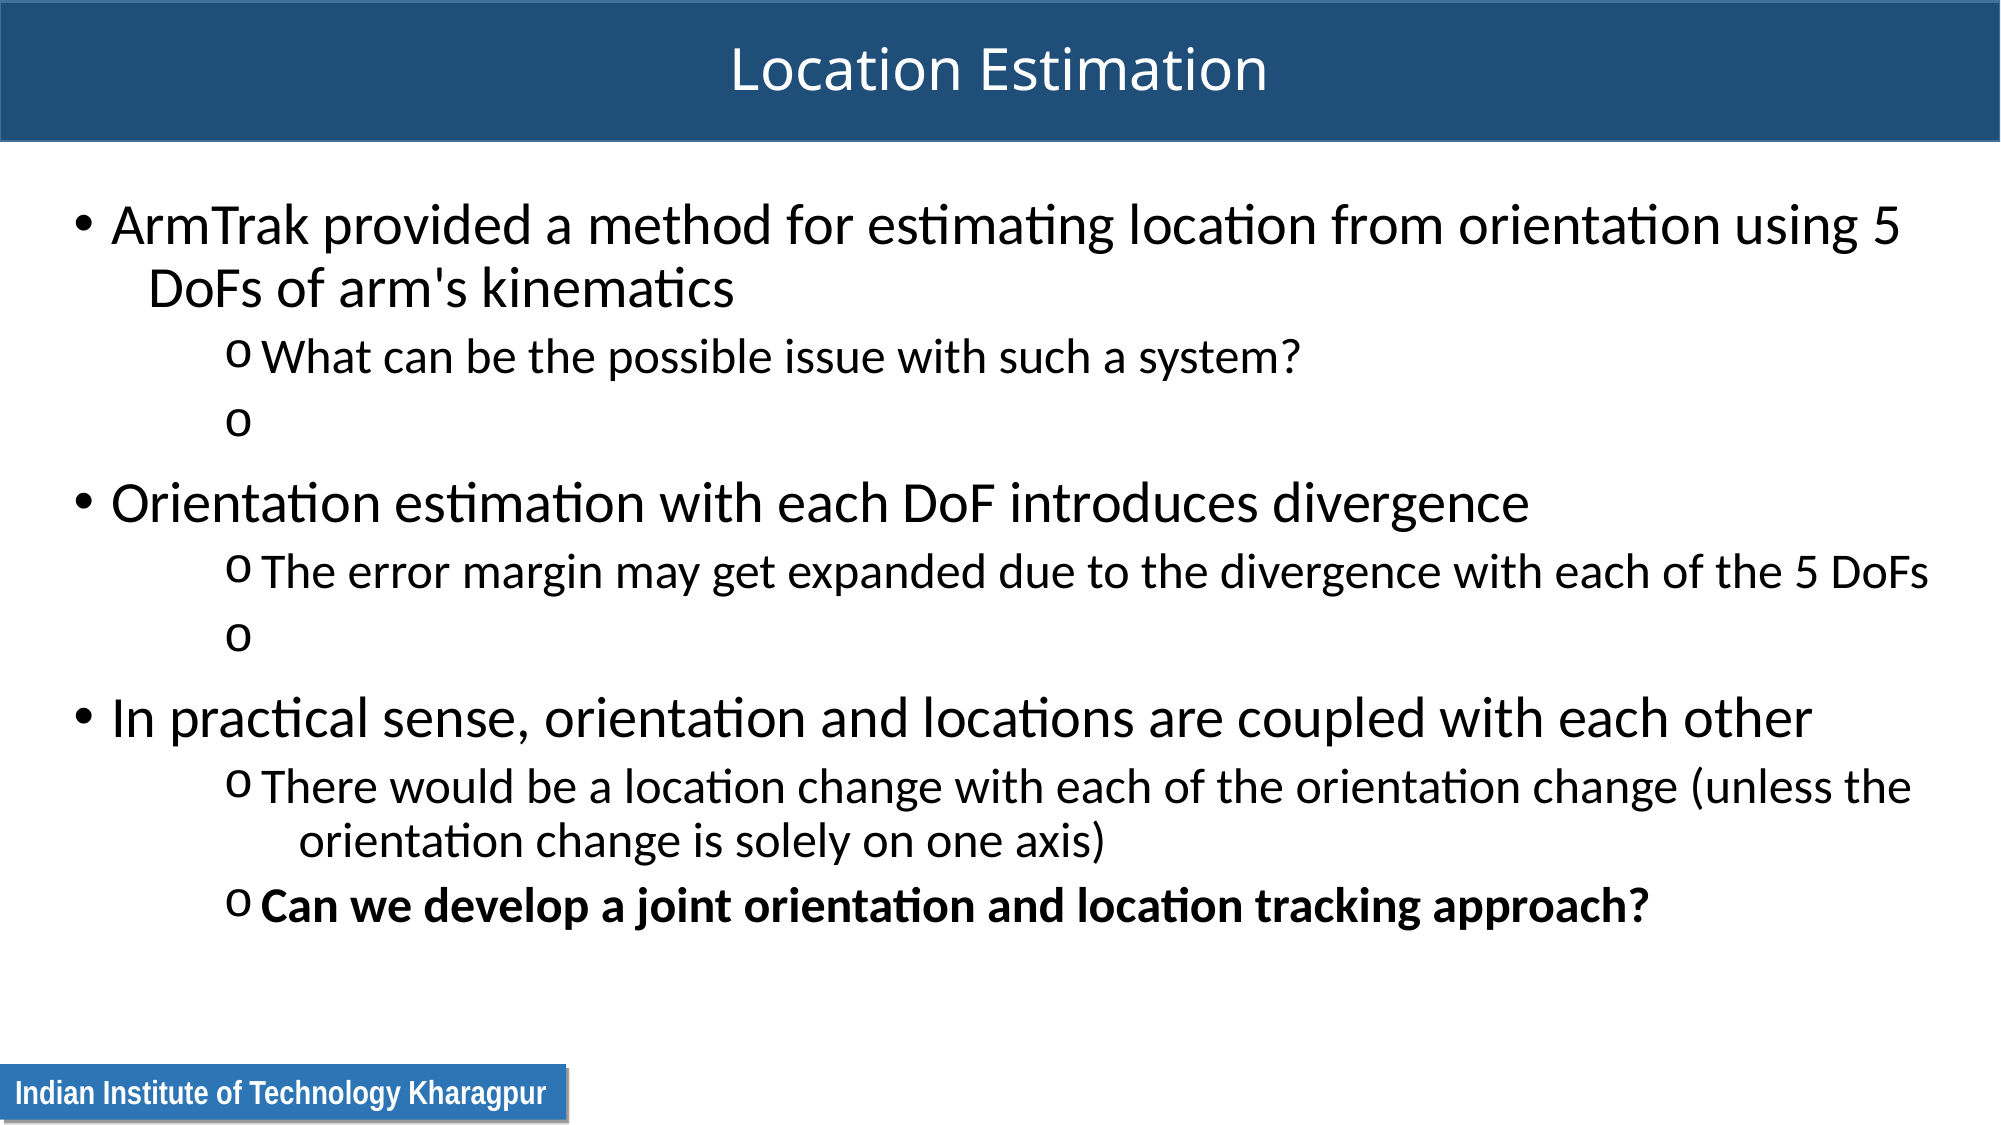

Location Estimation
# ArmTrak provided a method for estimating location from orientation using 5 DoFs of arm's kinematics
What can be the possible issue with such a system?
Orientation estimation with each DoF introduces divergence
The error margin may get expanded due to the divergence with each of the 5 DoFs
In practical sense, orientation and locations are coupled with each other
There would be a location change with each of the orientation change (unless the orientation change is solely on one axis)
Can we develop a joint orientation and location tracking approach?